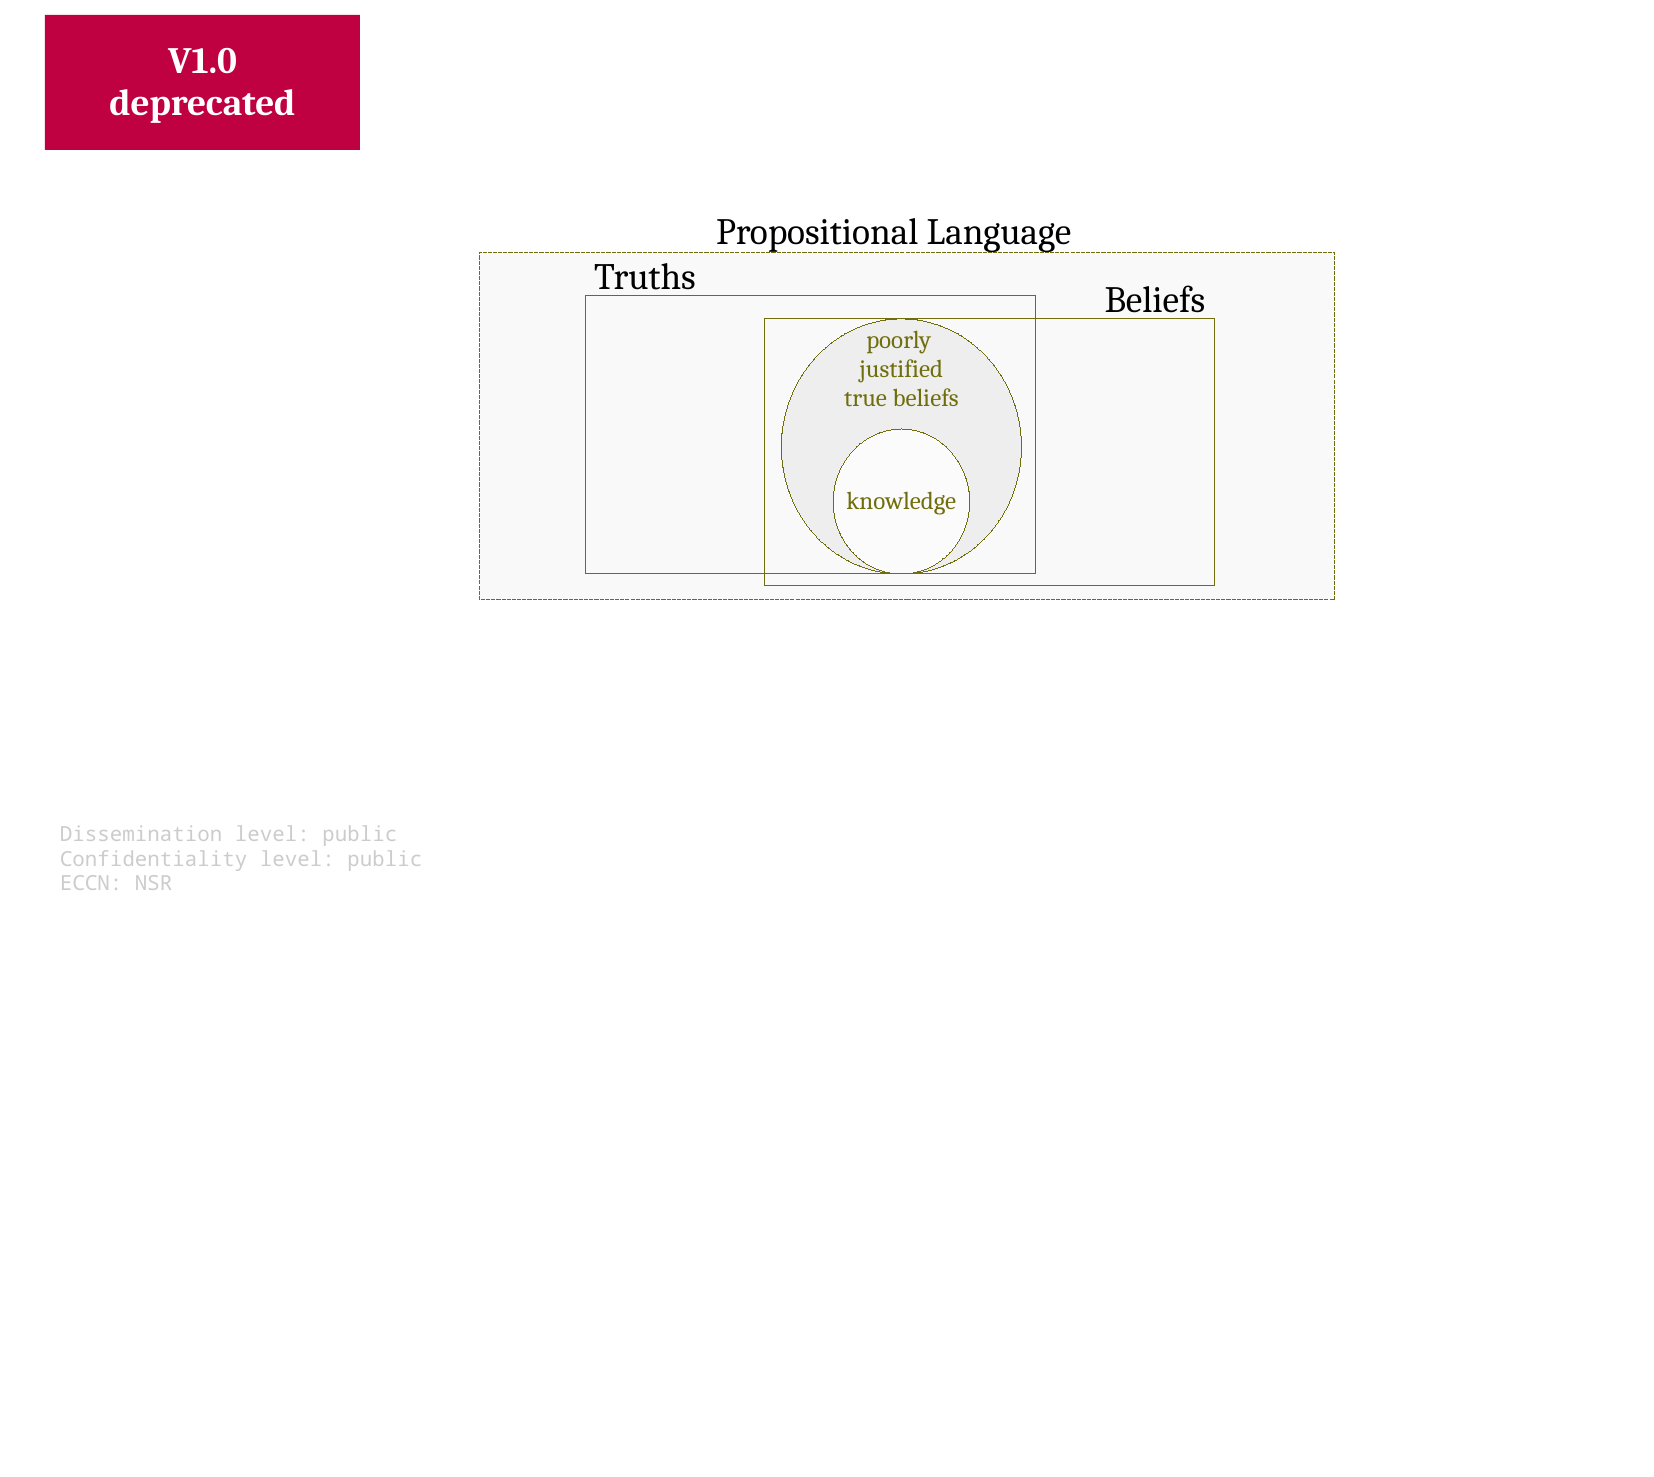

V1.0
deprecated
Propositional Language
Truths
Beliefs
poorly
justified
true beliefs
knowledge
Dissemination level: public
Confidentiality level: public
ECCN: NSR